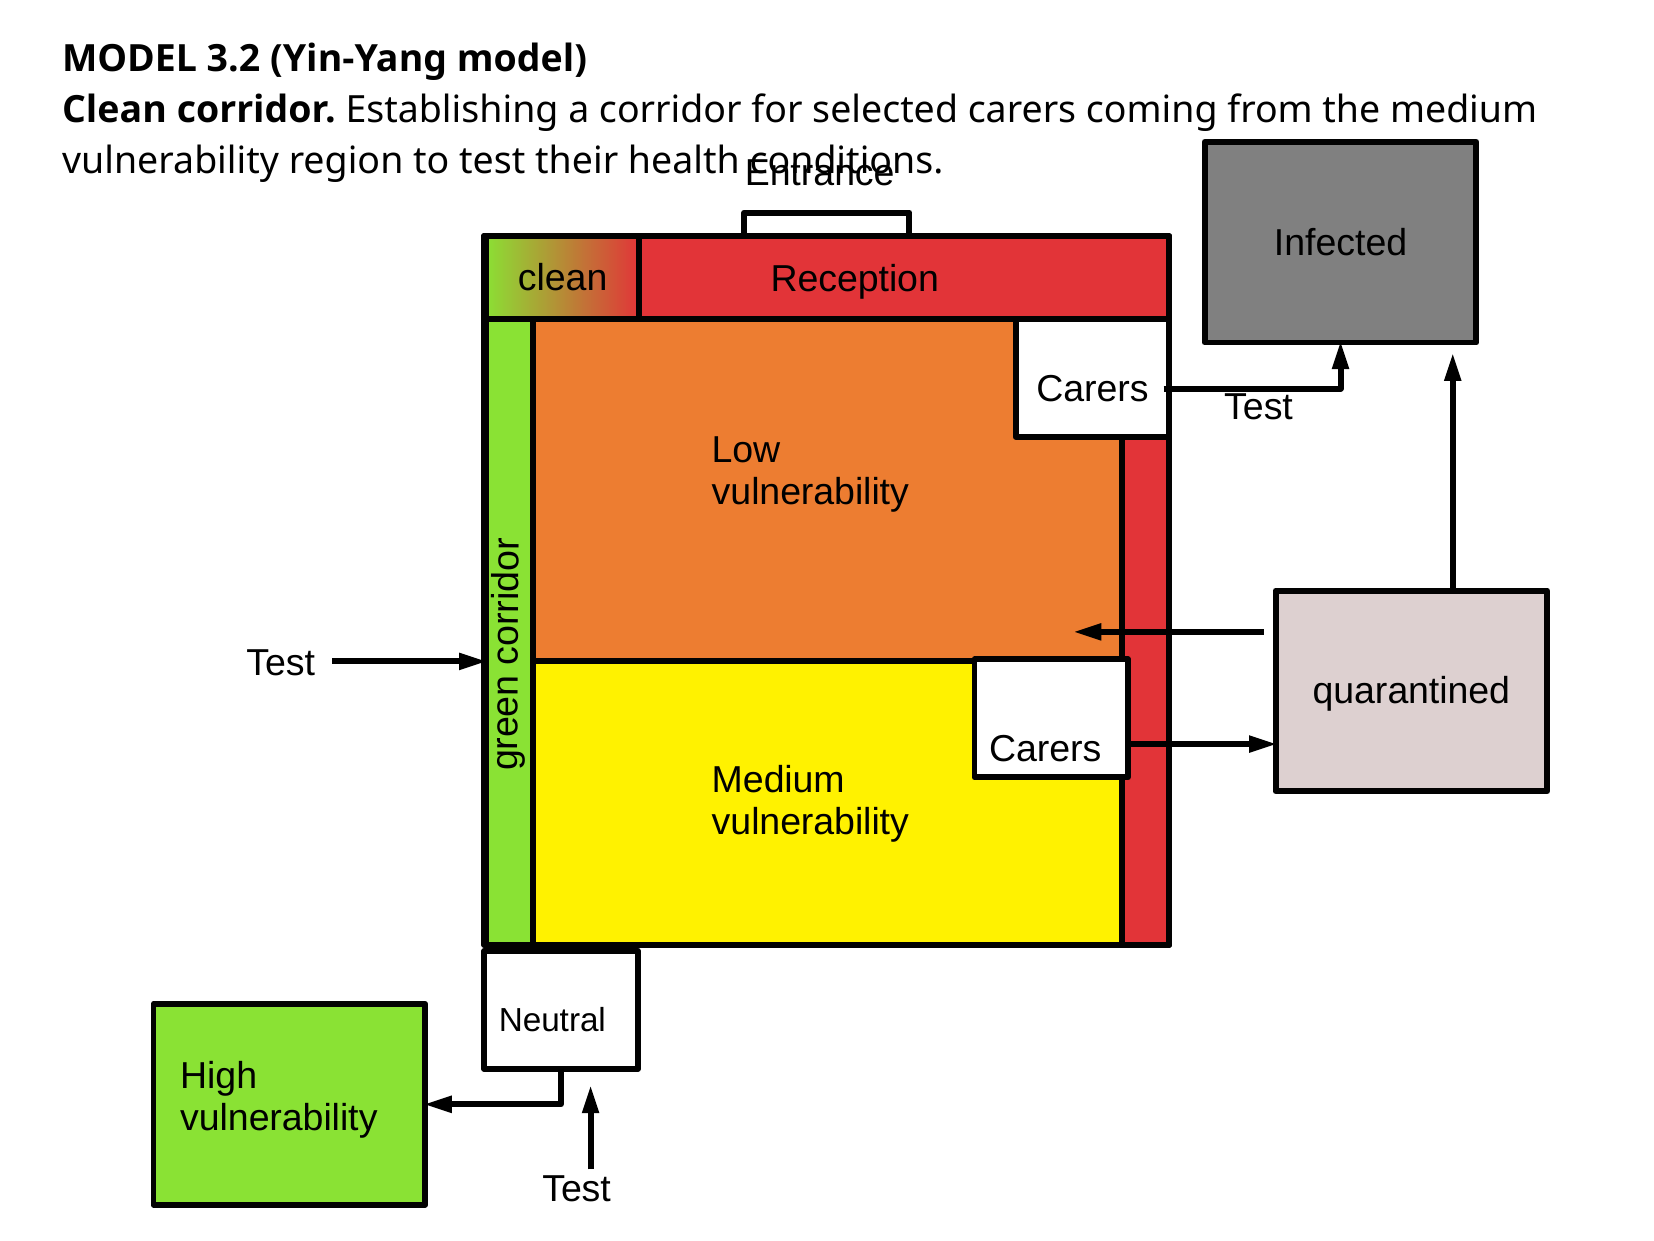

MODEL 3.2 (Yin-Yang model)
Clean corridor. Establishing a corridor for selected carers coming from the medium vulnerability region to test their health conditions.
Infected
Entrance
clean
Reception
Carers
Test
Low vulnerability
quarantined
green corridor
Test
Carers
Medium vulnerability
Neutral
High
vulnerability
Test